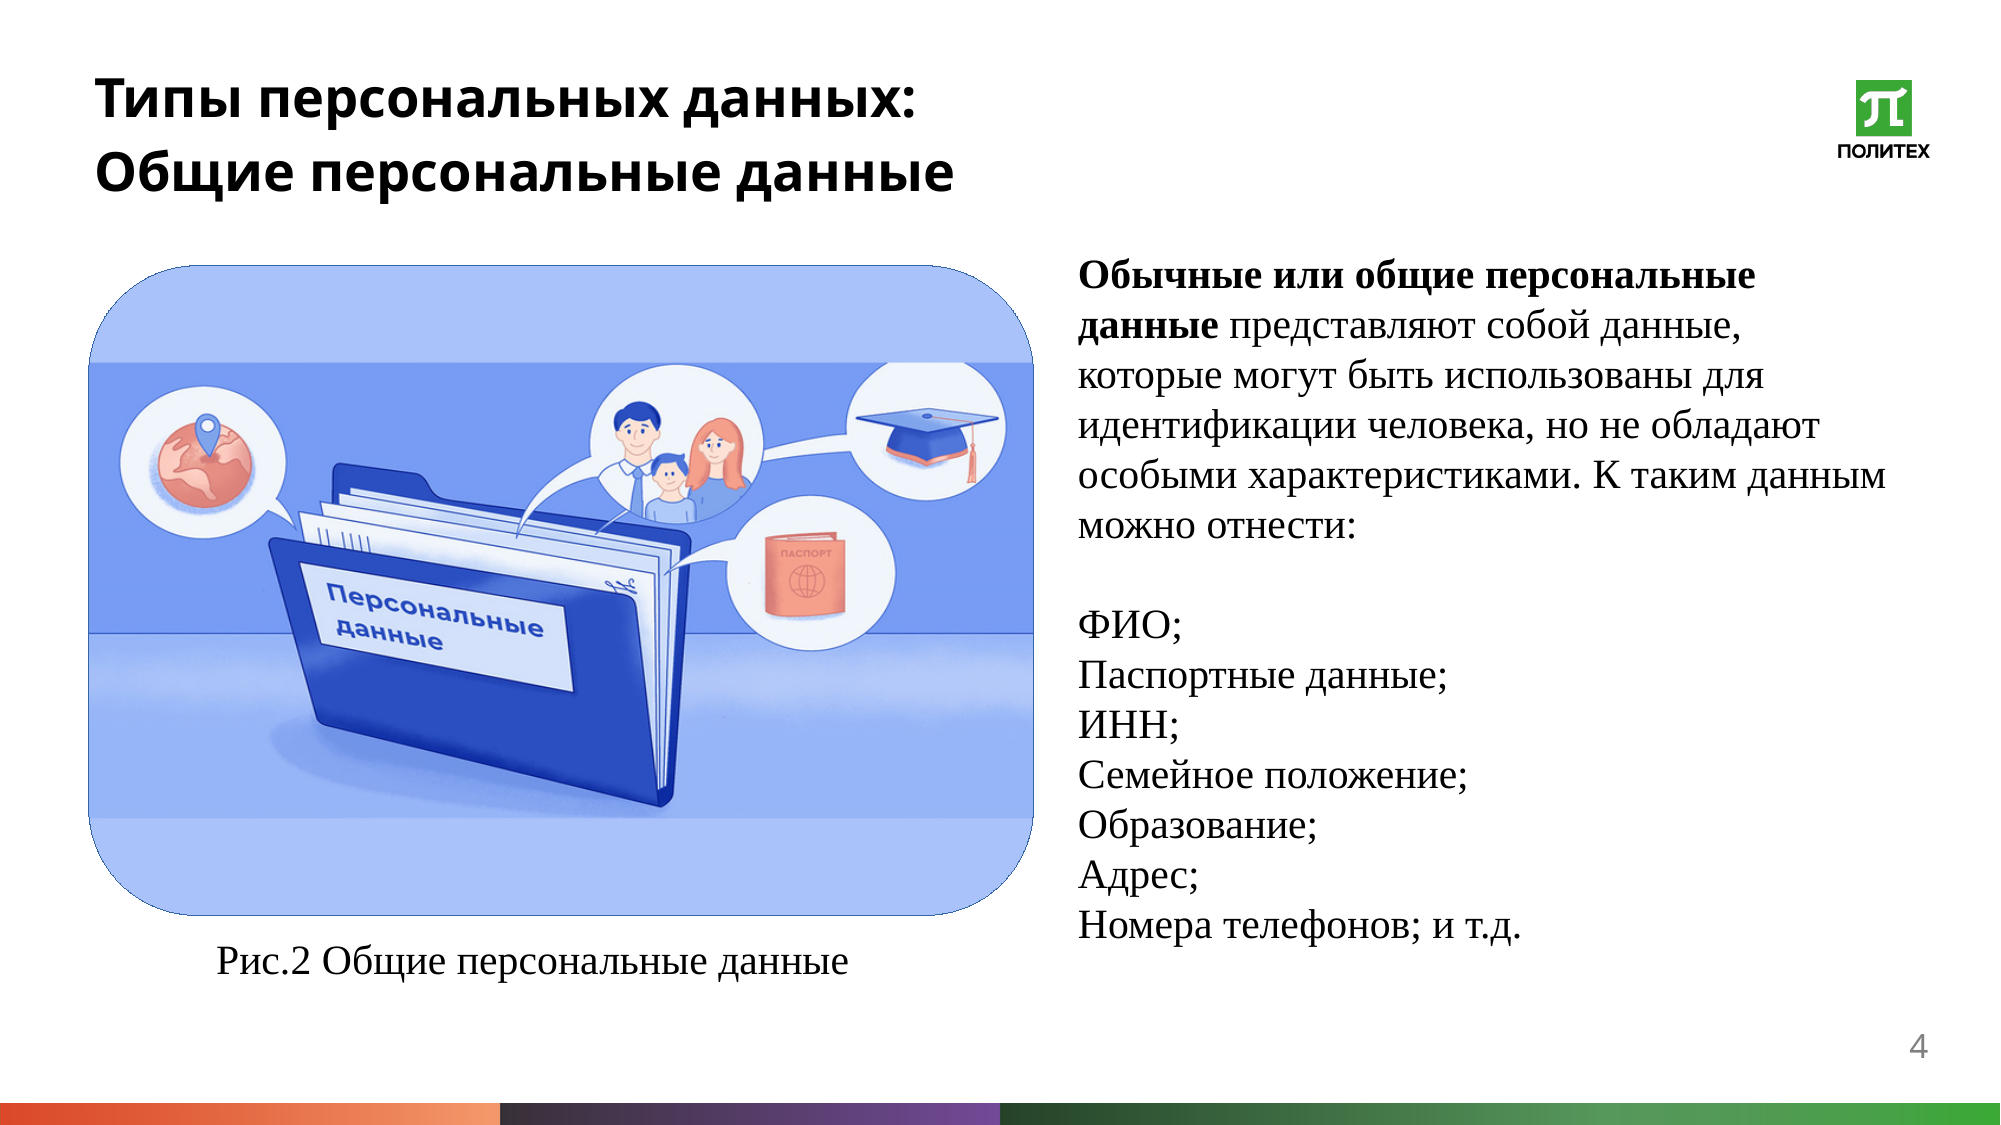

Типы персональных данных:
Общие персональные данные
Обычные или общие персональные данные представляют собой данные, которые могут быть использованы для идентификации человека, но не обладают особыми характеристиками. К таким данным можно отнести:
ФИО;
Паспортные данные;
ИНН;
Семейное положение;
Образование;
Адрес;
Номера телефонов; и т.д.
Рис.2 Общие персональные данные